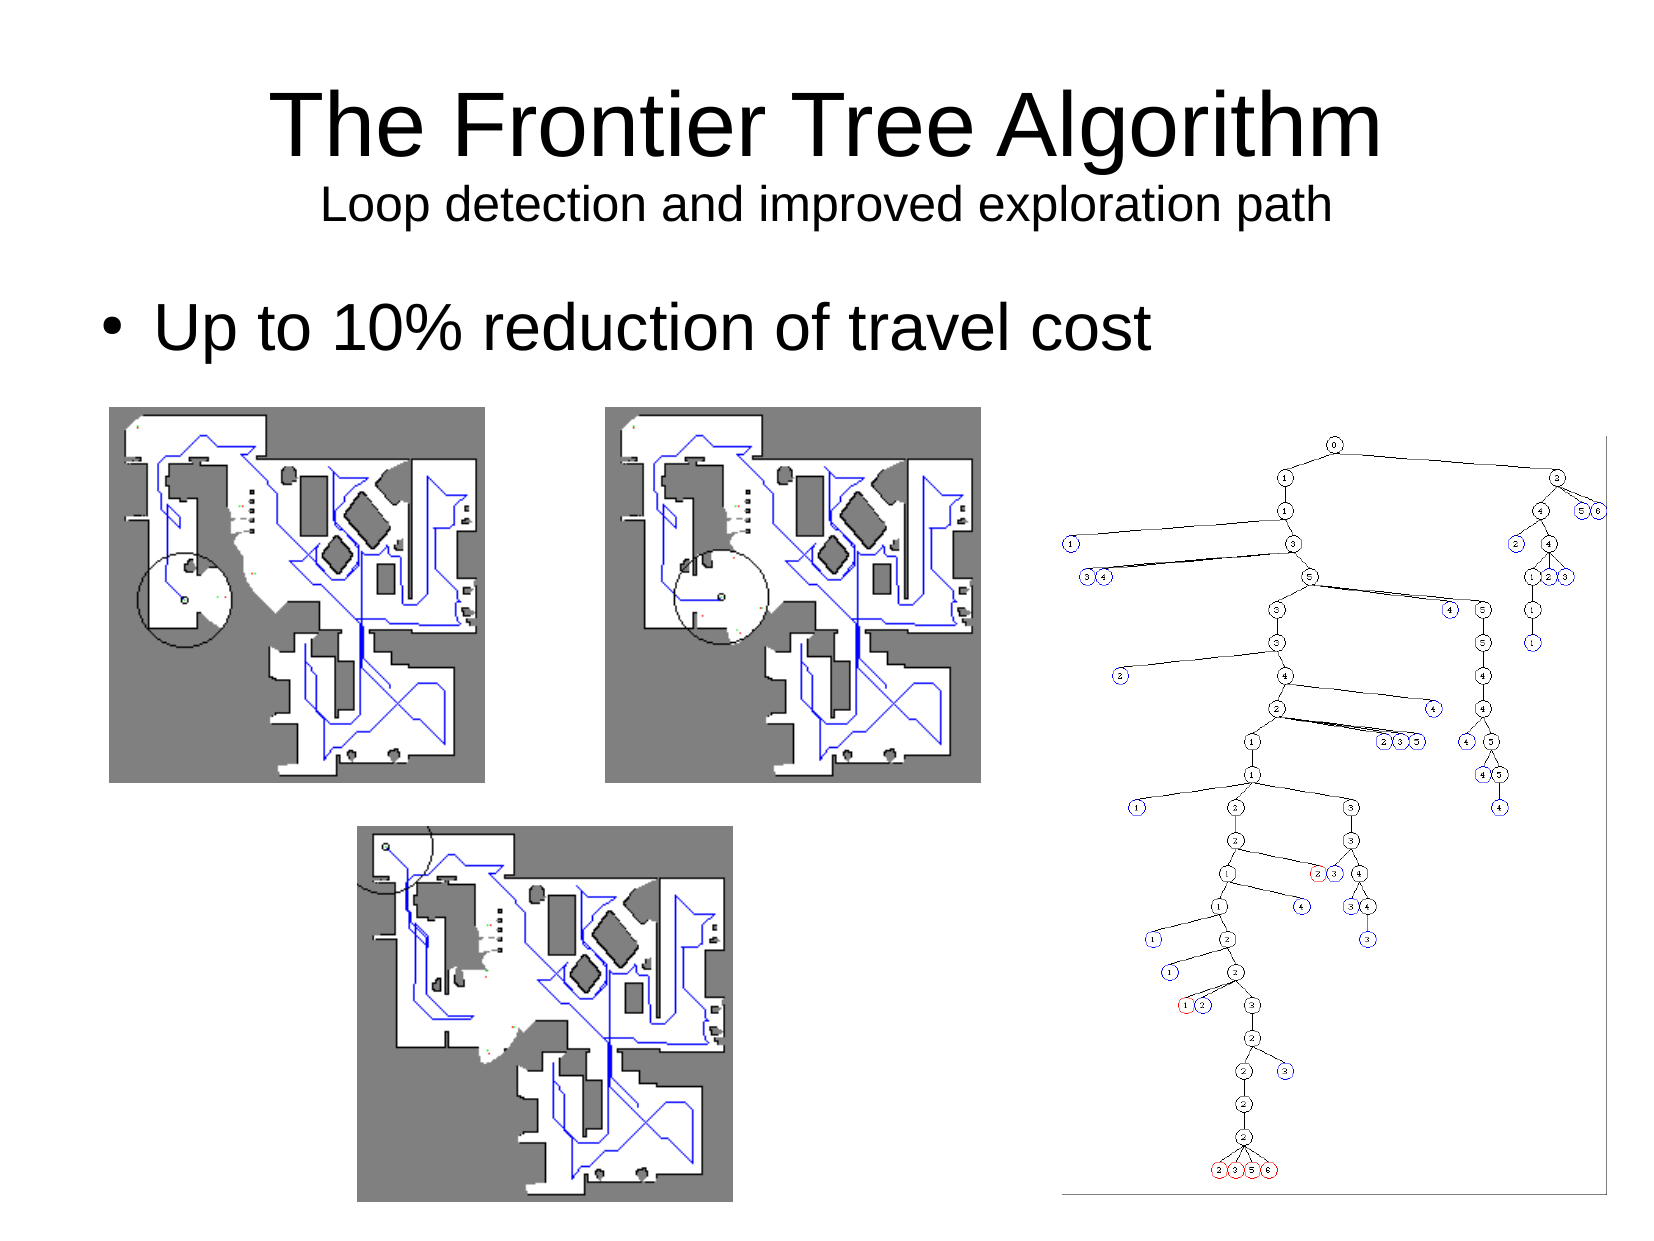

# The Frontier Tree Algorithm Loop detection and improved exploration path
Up to 10% reduction of travel cost